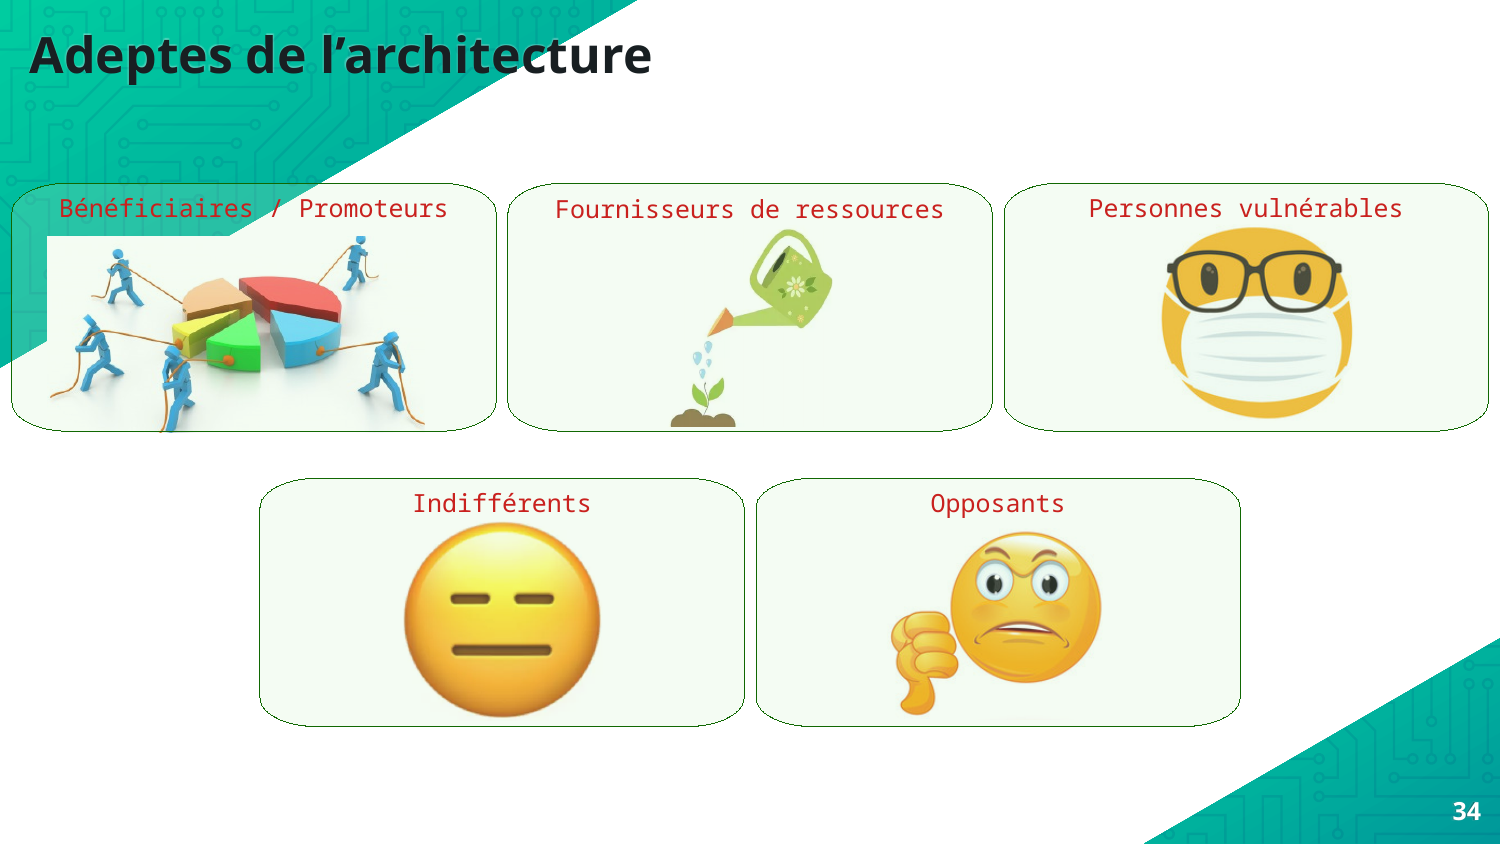

# Adeptes de l’architecture
Bénéficiaires / Promoteurs
Fournisseurs de ressources
Personnes vulnérables
Indifférents
Opposants